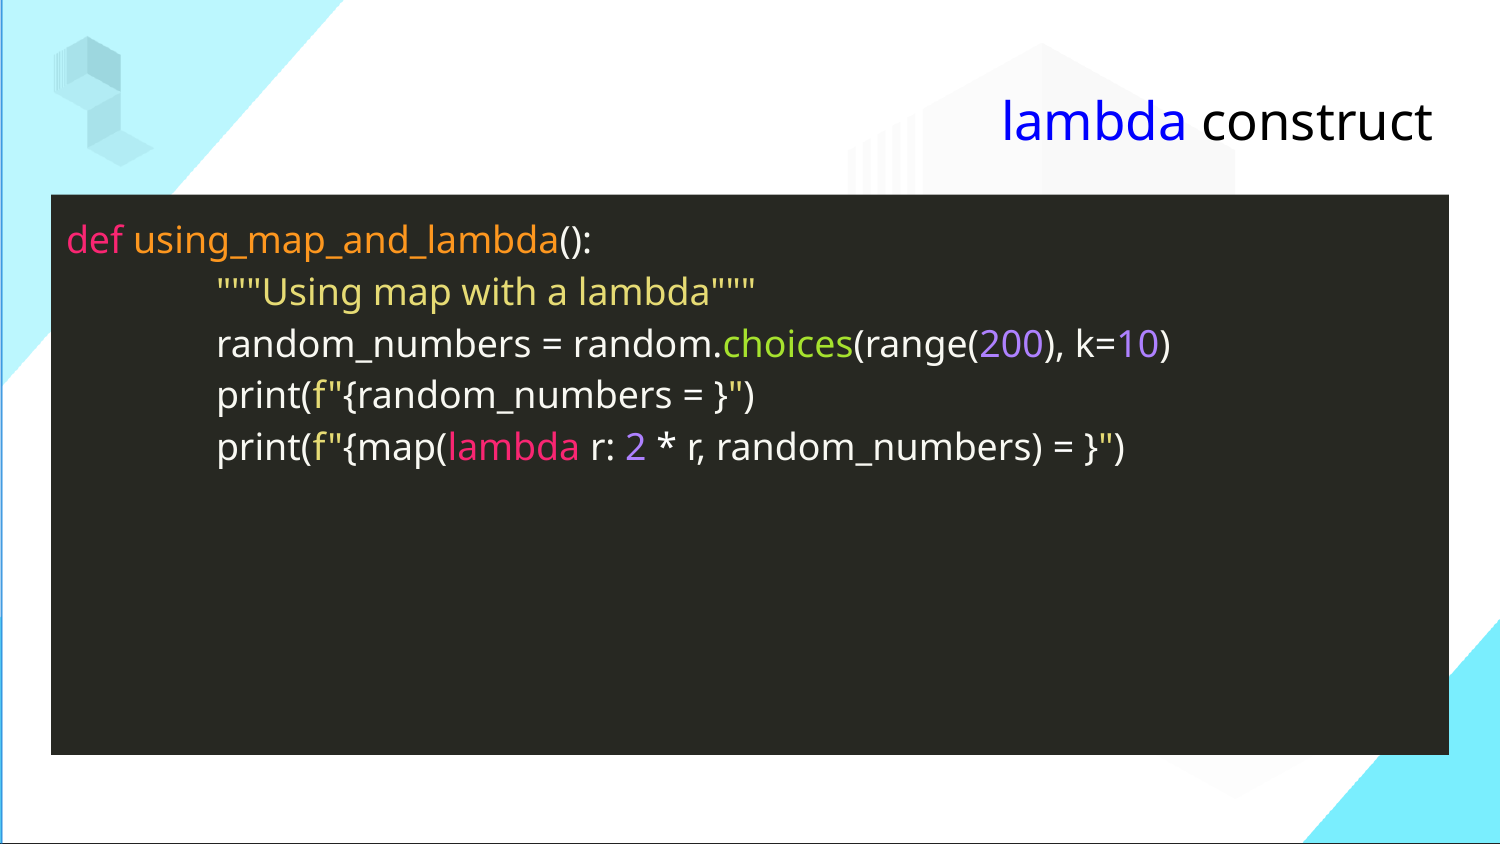

lambda construct
# def using_map_and_lambda(): """Using map with a lambda""" random_numbers = random.choices(range(200), k=10) print(f"{random_numbers = }") print(f"{map(lambda r: 2 * r, random_numbers) = }")